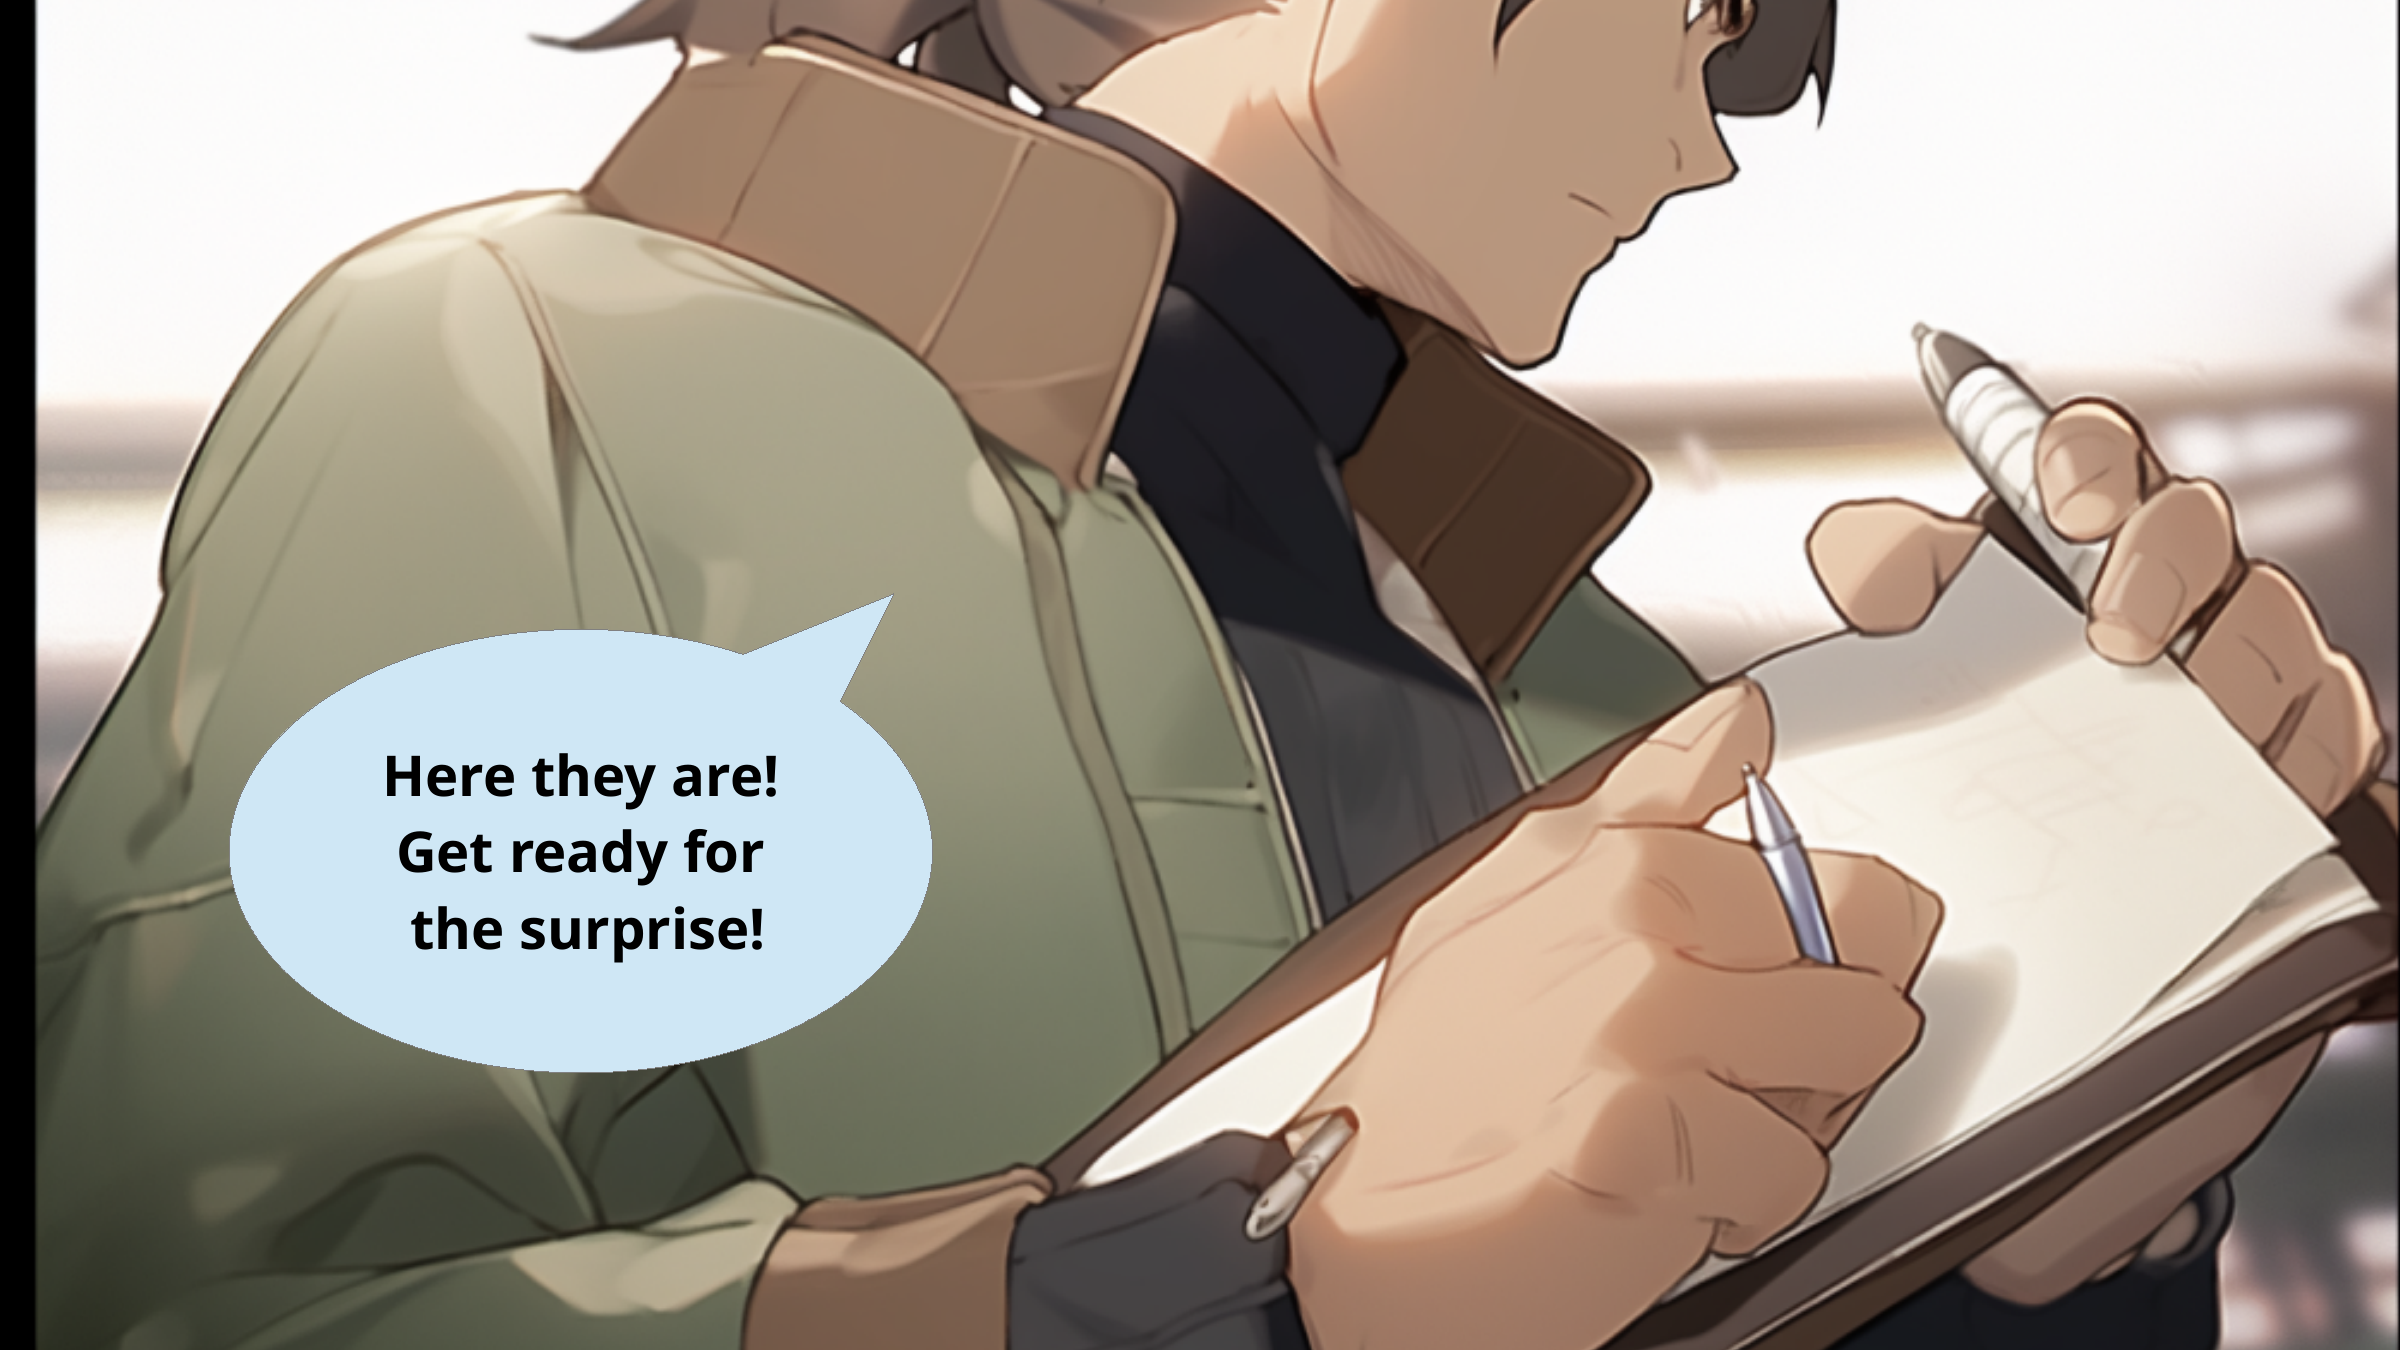

Here they are!
Get ready for
 the surprise!